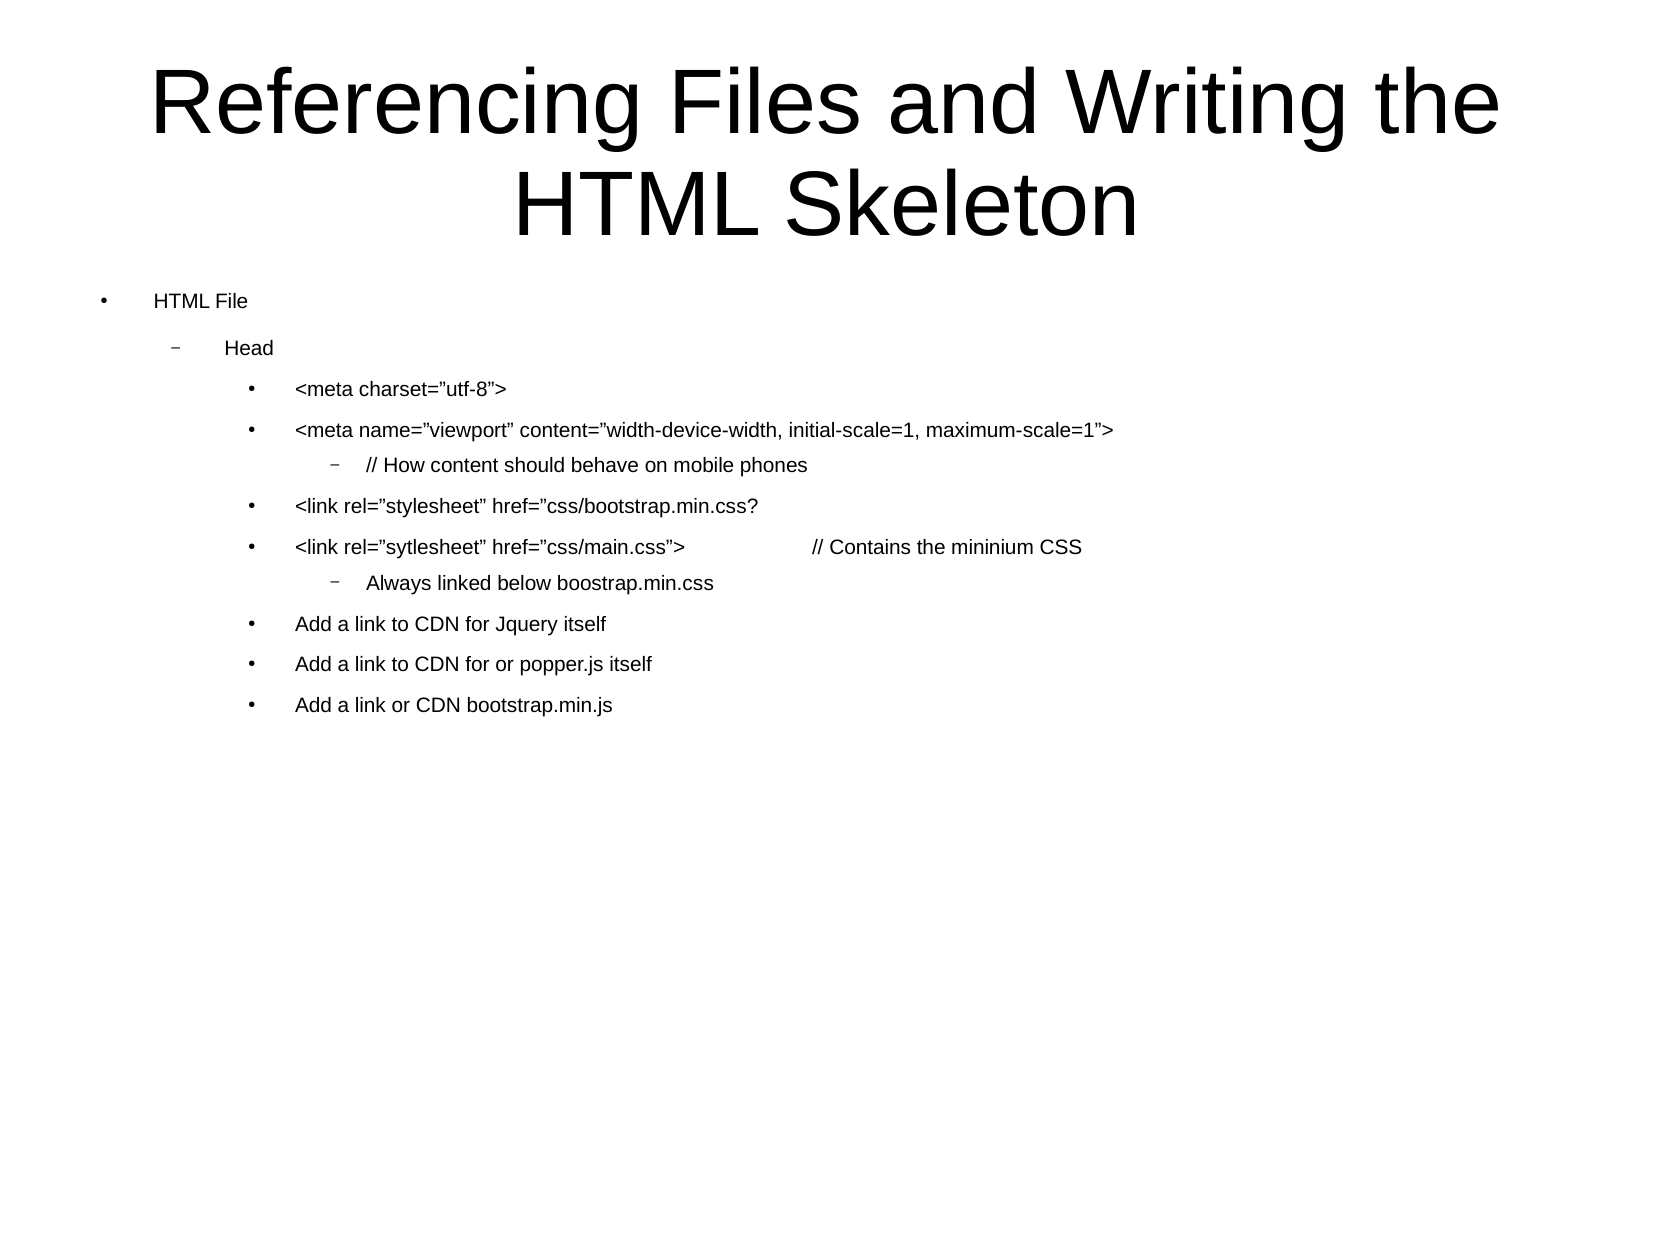

# Referencing Files and Writing the HTML Skeleton
HTML File
Head
<meta charset=”utf-8”>
<meta name=”viewport” content=”width-device-width, initial-scale=1, maximum-scale=1”>
// How content should behave on mobile phones
<link rel=”stylesheet” href=”css/bootstrap.min.css?
<link rel=”sytlesheet” href=”css/main.css”>		// Contains the mininium CSS
Always linked below boostrap.min.css
Add a link to CDN for Jquery itself
Add a link to CDN for or popper.js itself
Add a link or CDN bootstrap.min.js